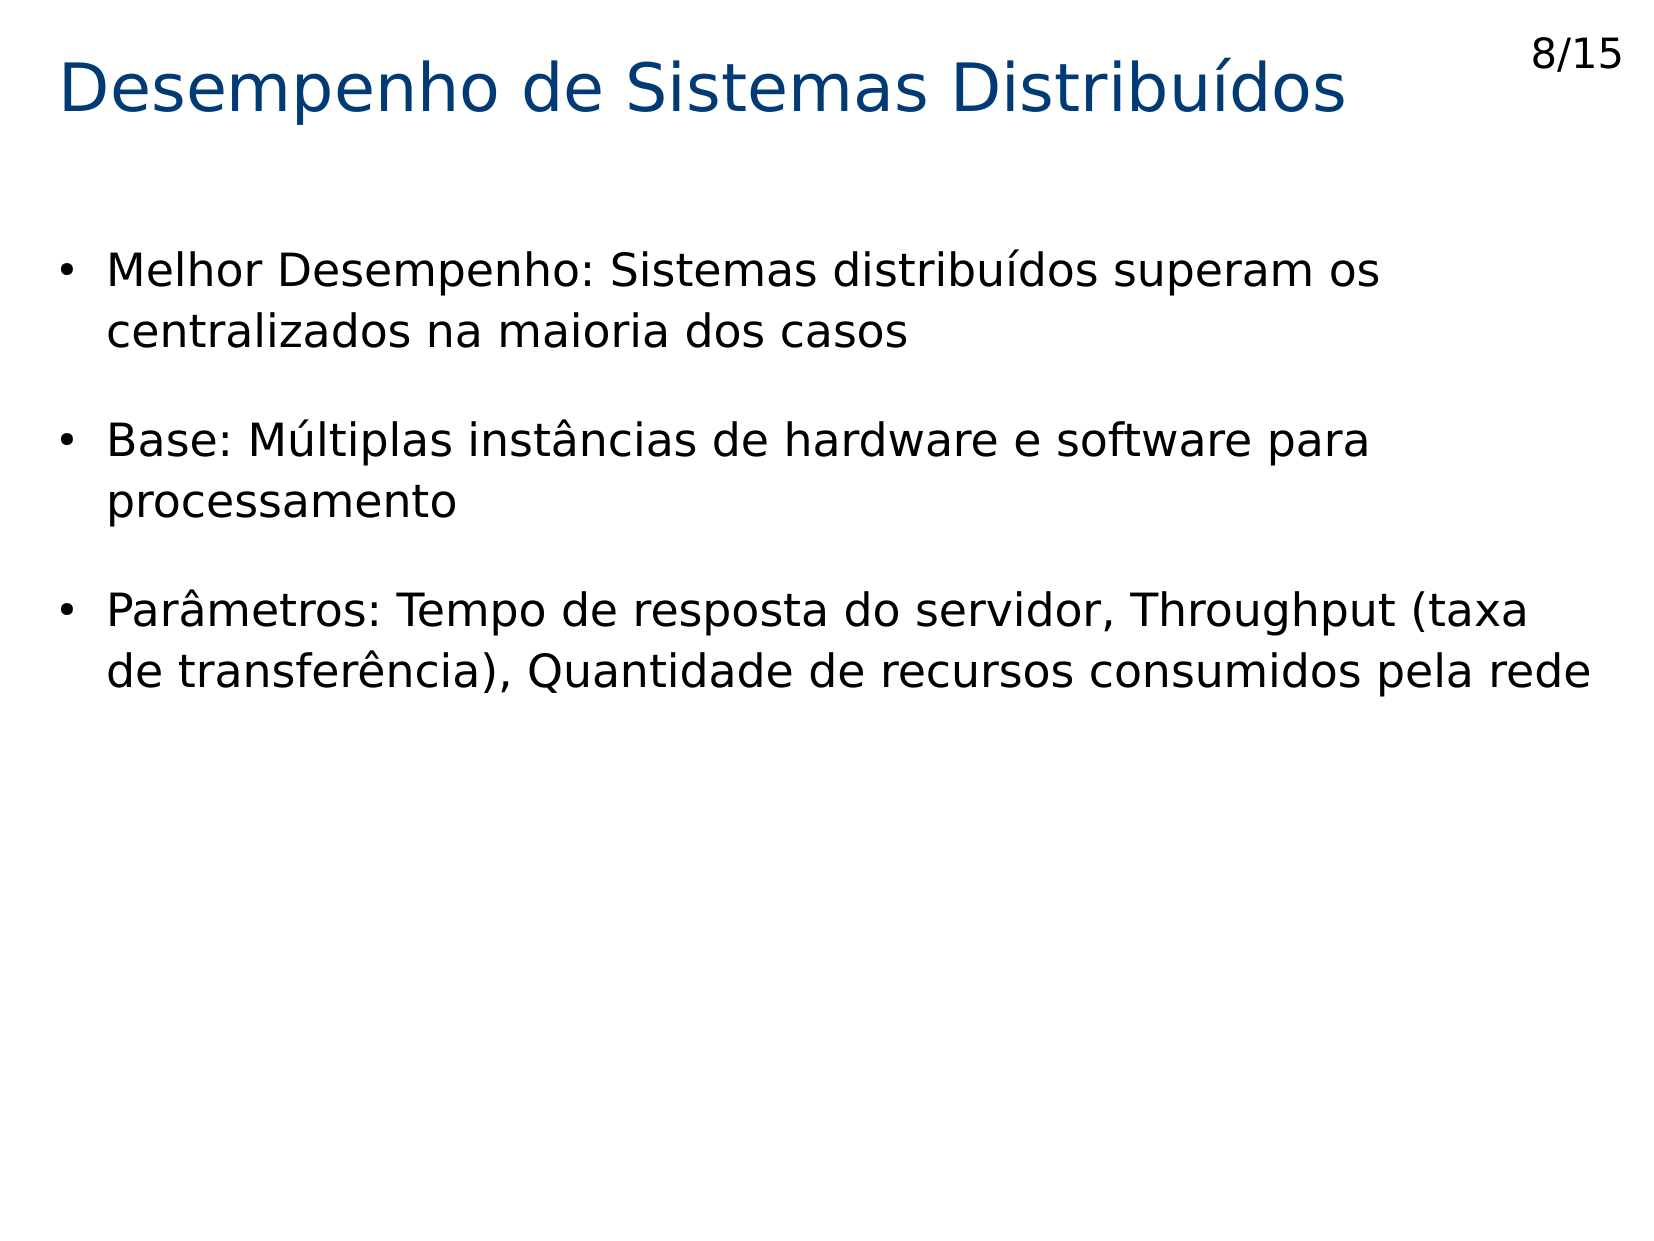

# Desempenho de Sistemas Distribuídos
8
Melhor Desempenho: Sistemas distribuídos superam os centralizados na maioria dos casos
Base: Múltiplas instâncias de hardware e software para processamento
Parâmetros: Tempo de resposta do servidor, Throughput (taxa de transferência), Quantidade de recursos consumidos pela rede